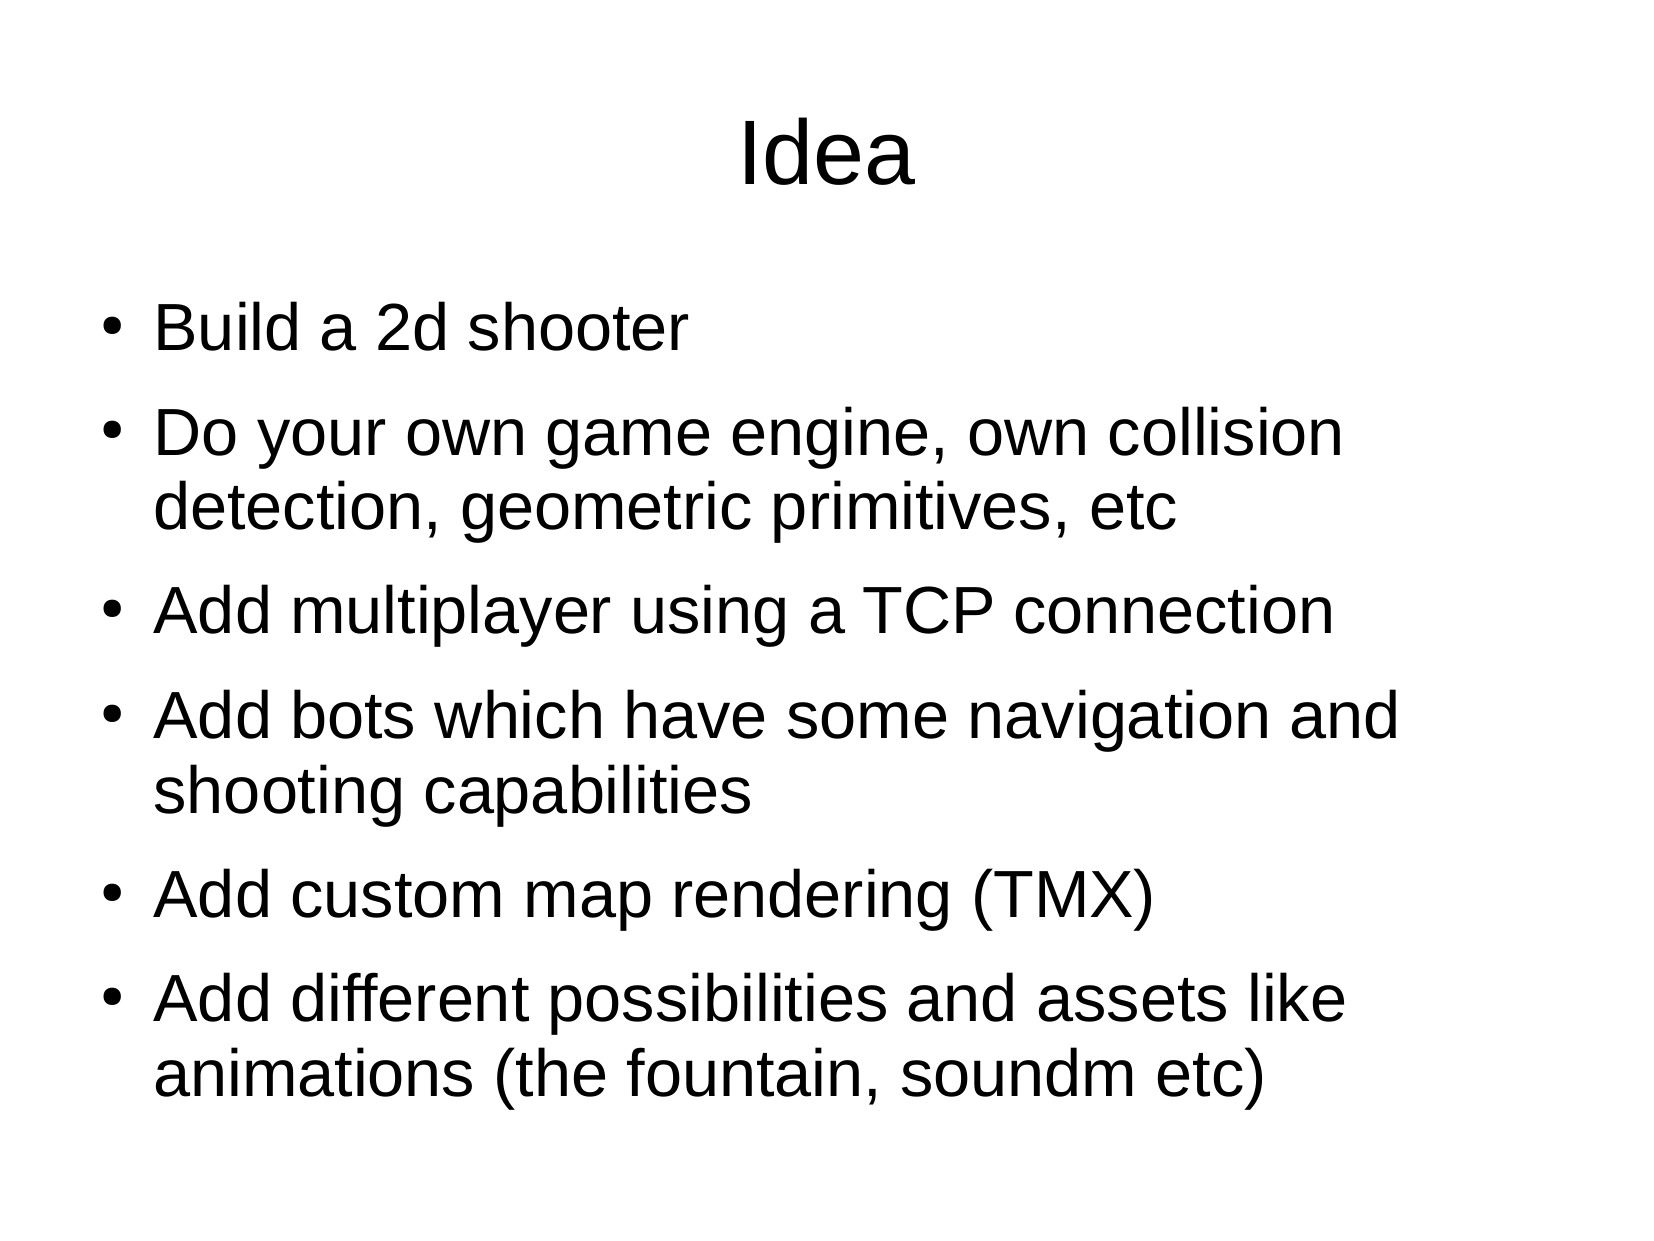

# Idea
Build a 2d shooter
Do your own game engine, own collision detection, geometric primitives, etc
Add multiplayer using a TCP connection
Add bots which have some navigation and shooting capabilities
Add custom map rendering (TMX)
Add different possibilities and assets like animations (the fountain, soundm etc)